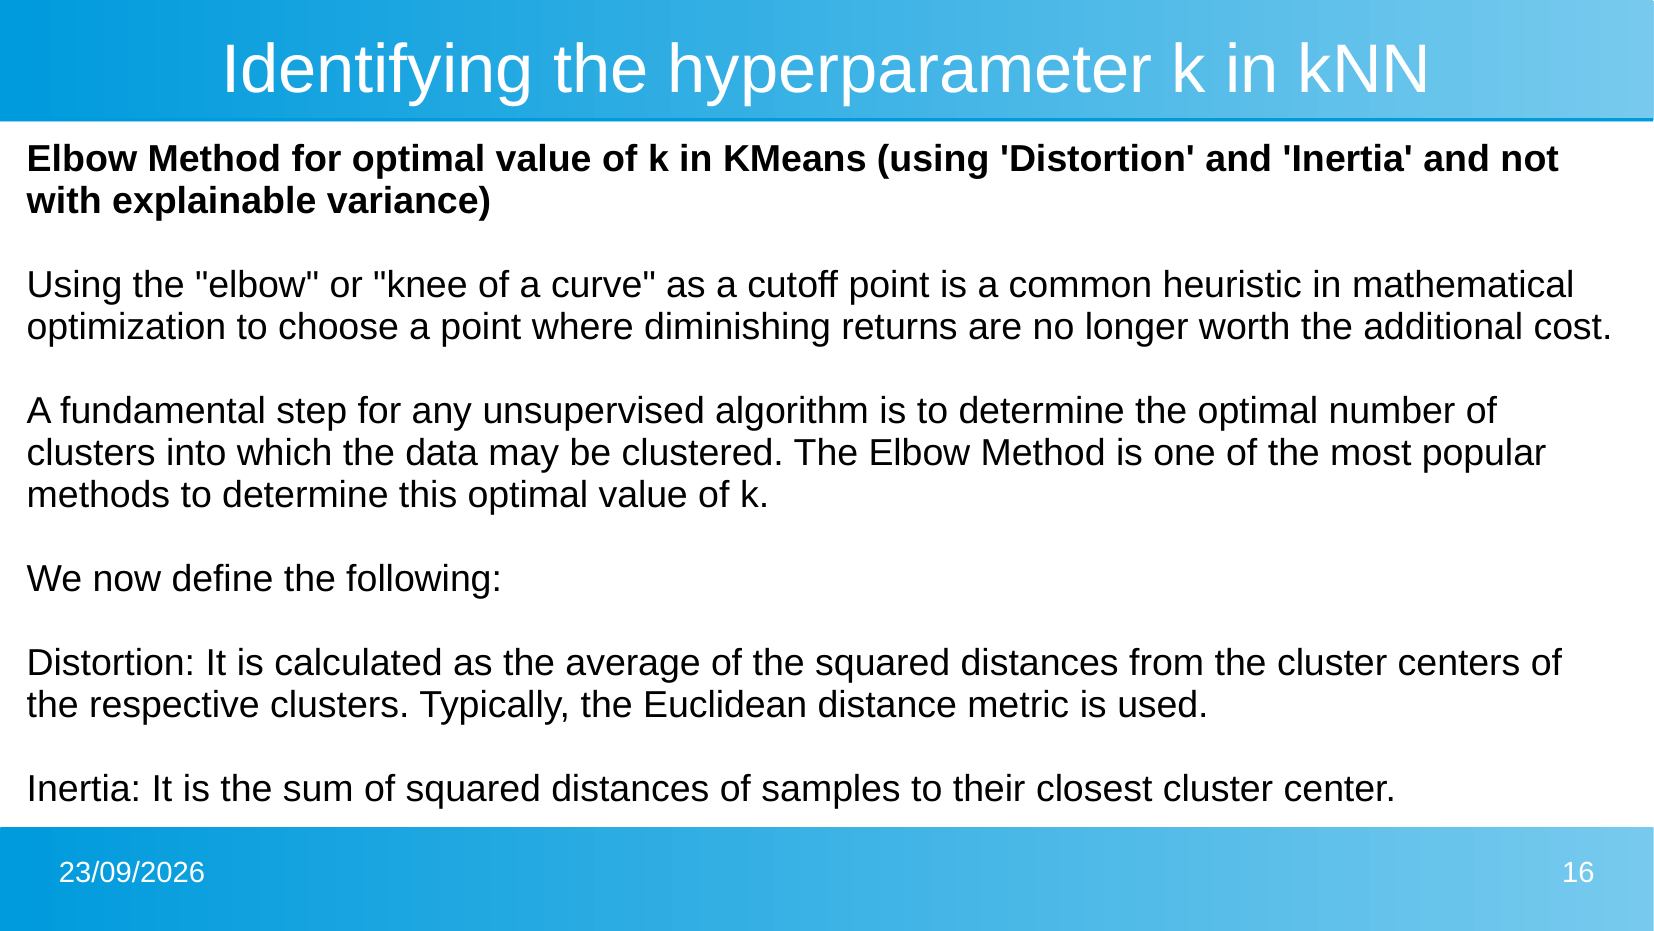

# Identifying the hyperparameter k in kNN
Elbow Method for optimal value of k in KMeans (using 'Distortion' and 'Inertia' and not with explainable variance)
Using the "elbow" or "knee of a curve" as a cutoff point is a common heuristic in mathematical optimization to choose a point where diminishing returns are no longer worth the additional cost.
A fundamental step for any unsupervised algorithm is to determine the optimal number of clusters into which the data may be clustered. The Elbow Method is one of the most popular methods to determine this optimal value of k.
We now define the following:
Distortion: It is calculated as the average of the squared distances from the cluster centers of the respective clusters. Typically, the Euclidean distance metric is used.
Inertia: It is the sum of squared distances of samples to their closest cluster center.
16